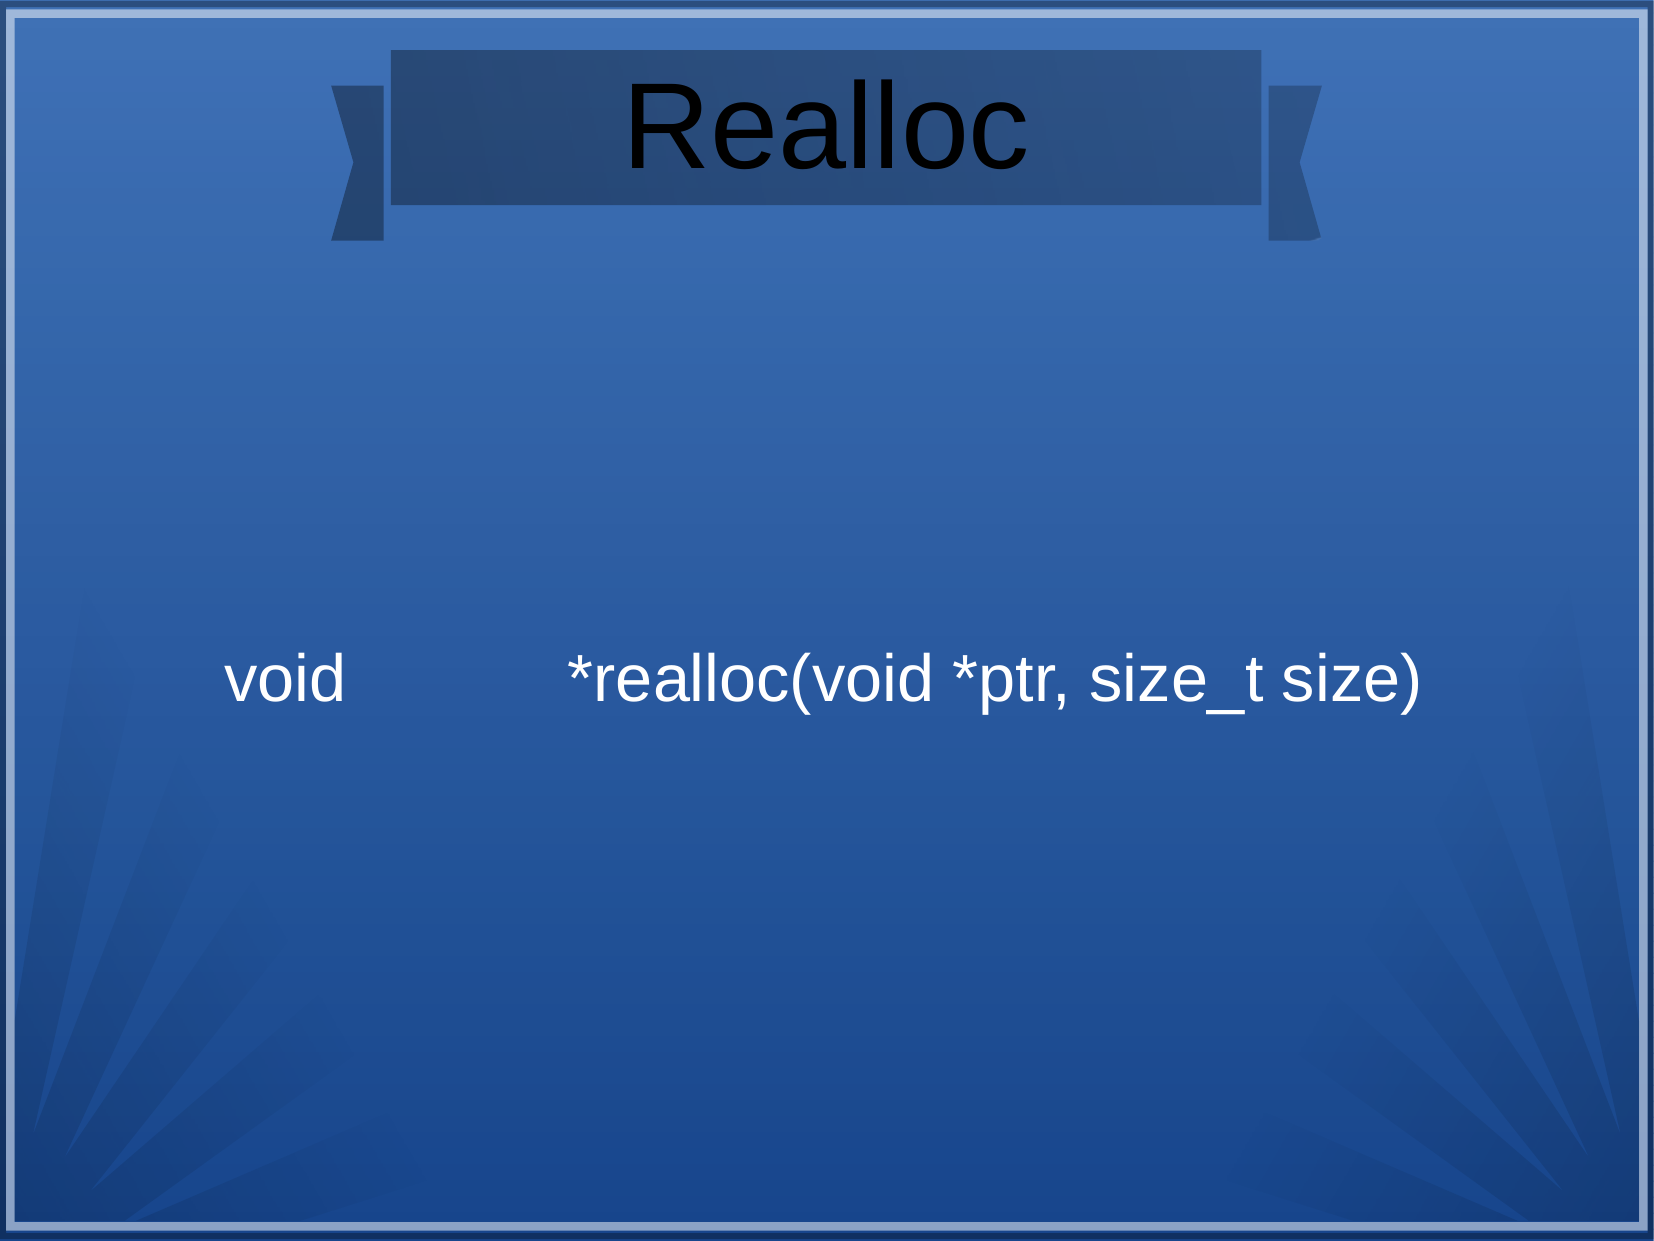

# Realloc
void *realloc(void *ptr, size_t size)